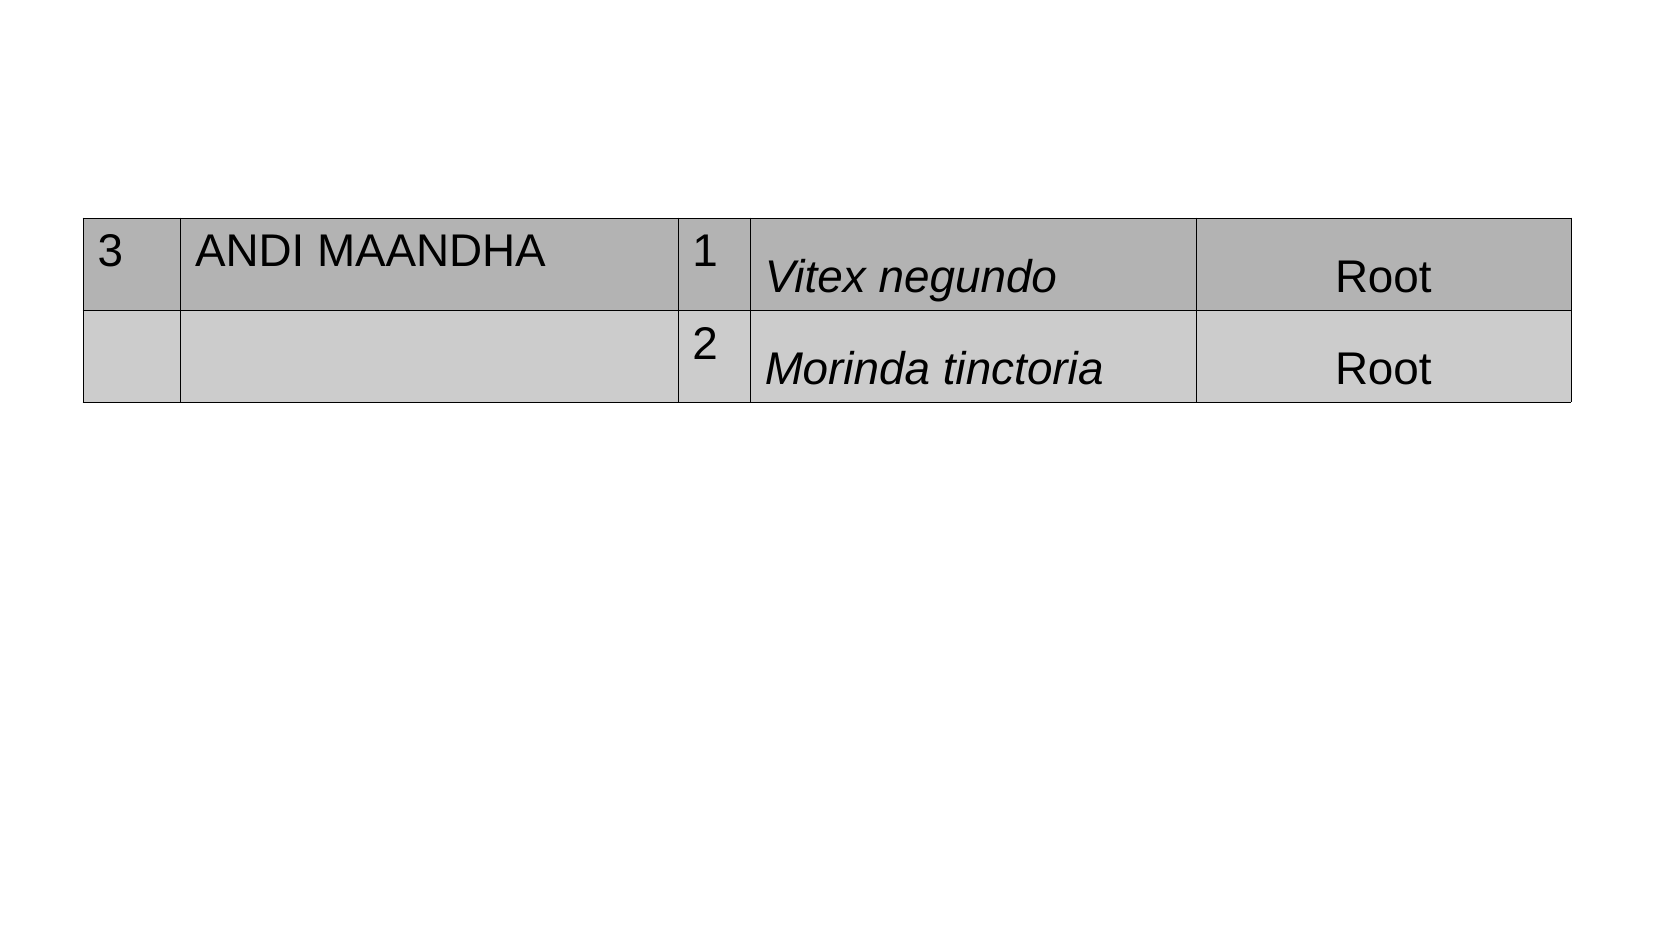

#
| 3 | ANDI MAANDHA | 1 | Vitex negundo | Root |
| --- | --- | --- | --- | --- |
| | | 2 | Morinda tinctoria | Root |